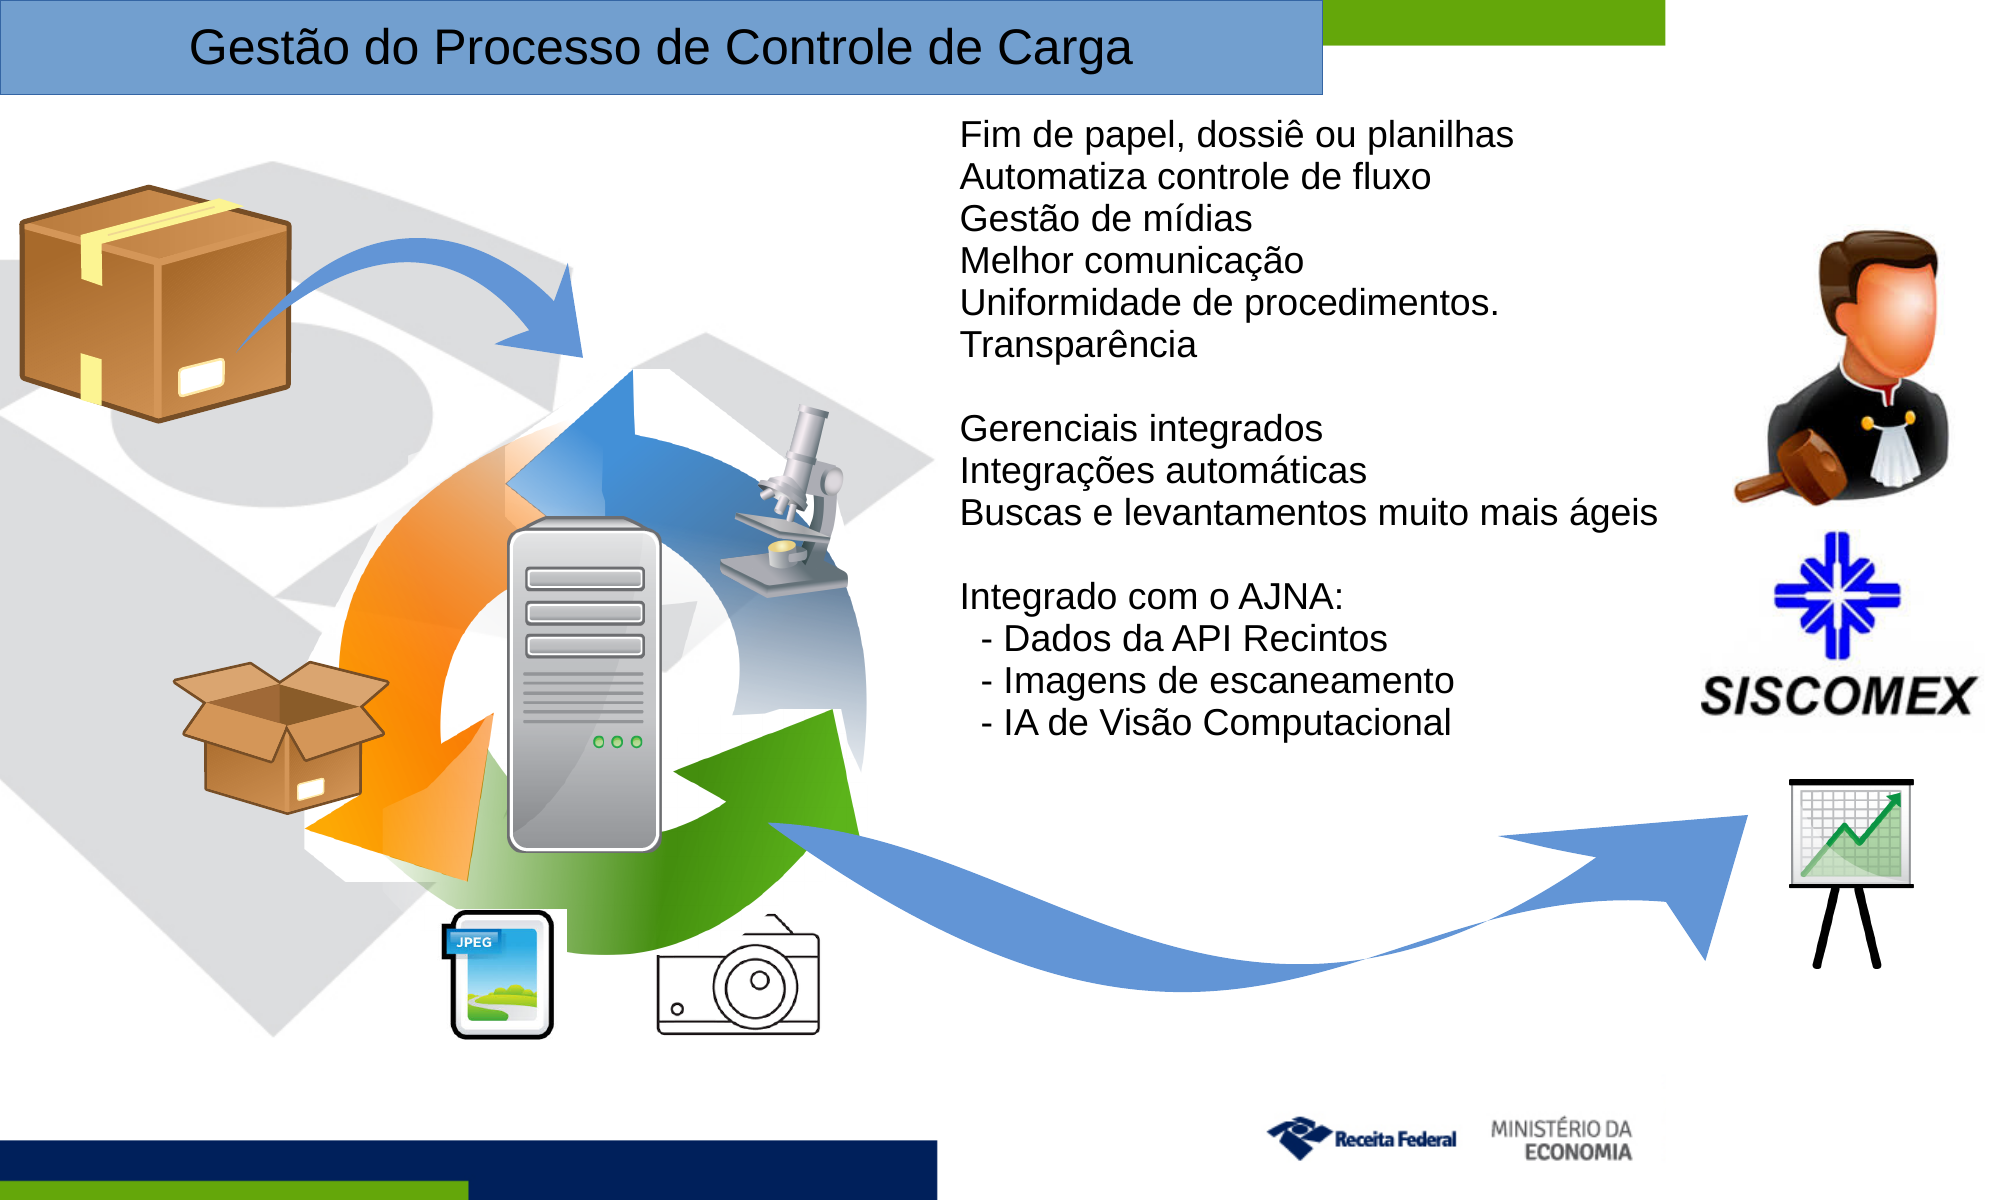

Gestão do Processo de Controle de Carga
Fim de papel, dossiê ou planilhas
Automatiza controle de fluxo
Gestão de mídias
Melhor comunicação
Uniformidade de procedimentos.
Transparência
Gerenciais integrados
Integrações automáticas
Buscas e levantamentos muito mais ágeis
Integrado com o AJNA:
 - Dados da API Recintos
 - Imagens de escaneamento
 - IA de Visão Computacional